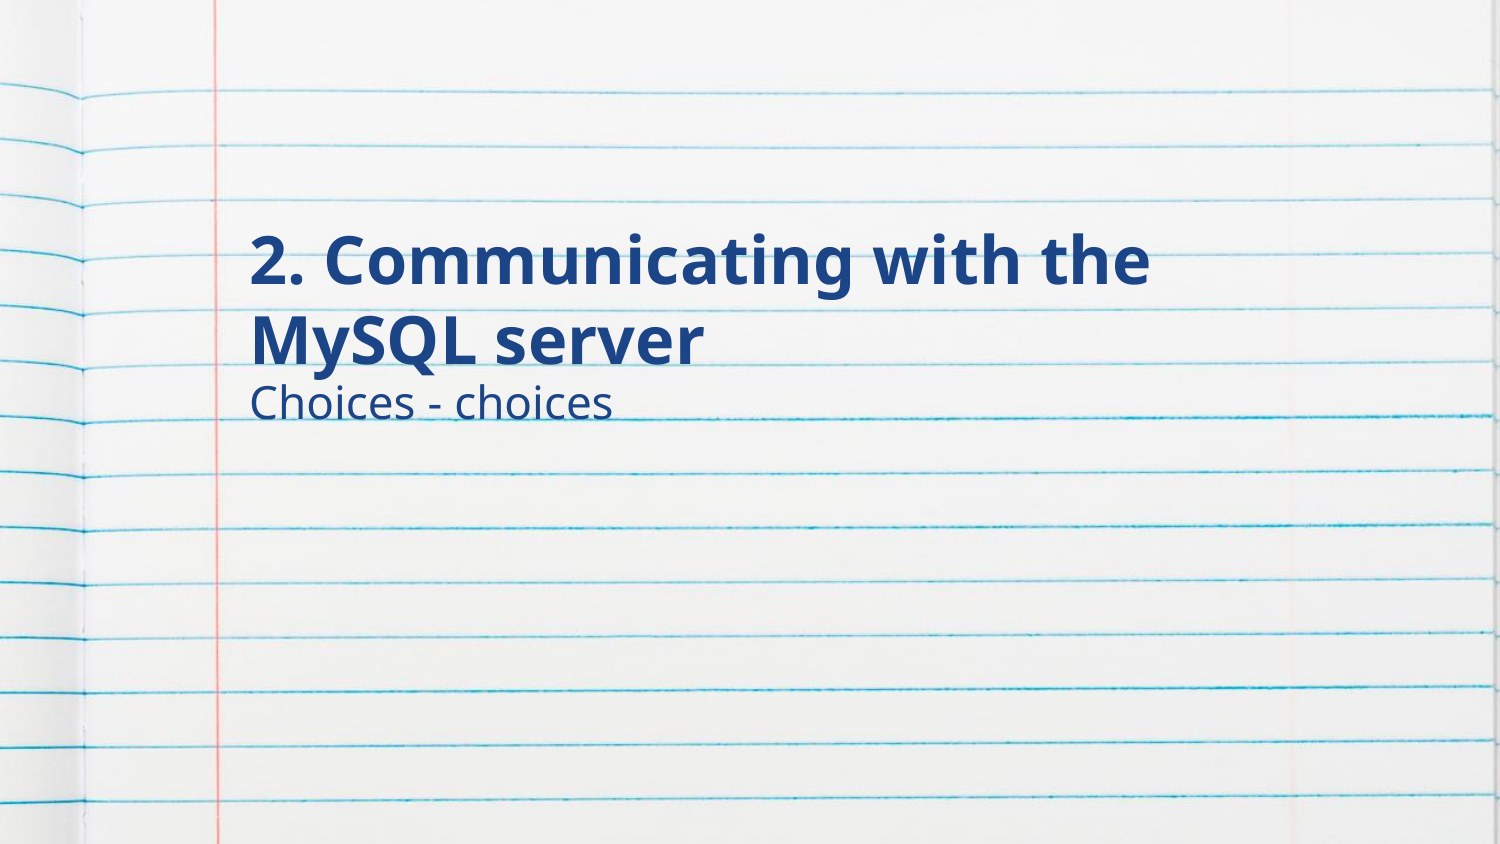

# 2. Communicating with the MySQL server
Choices - choices